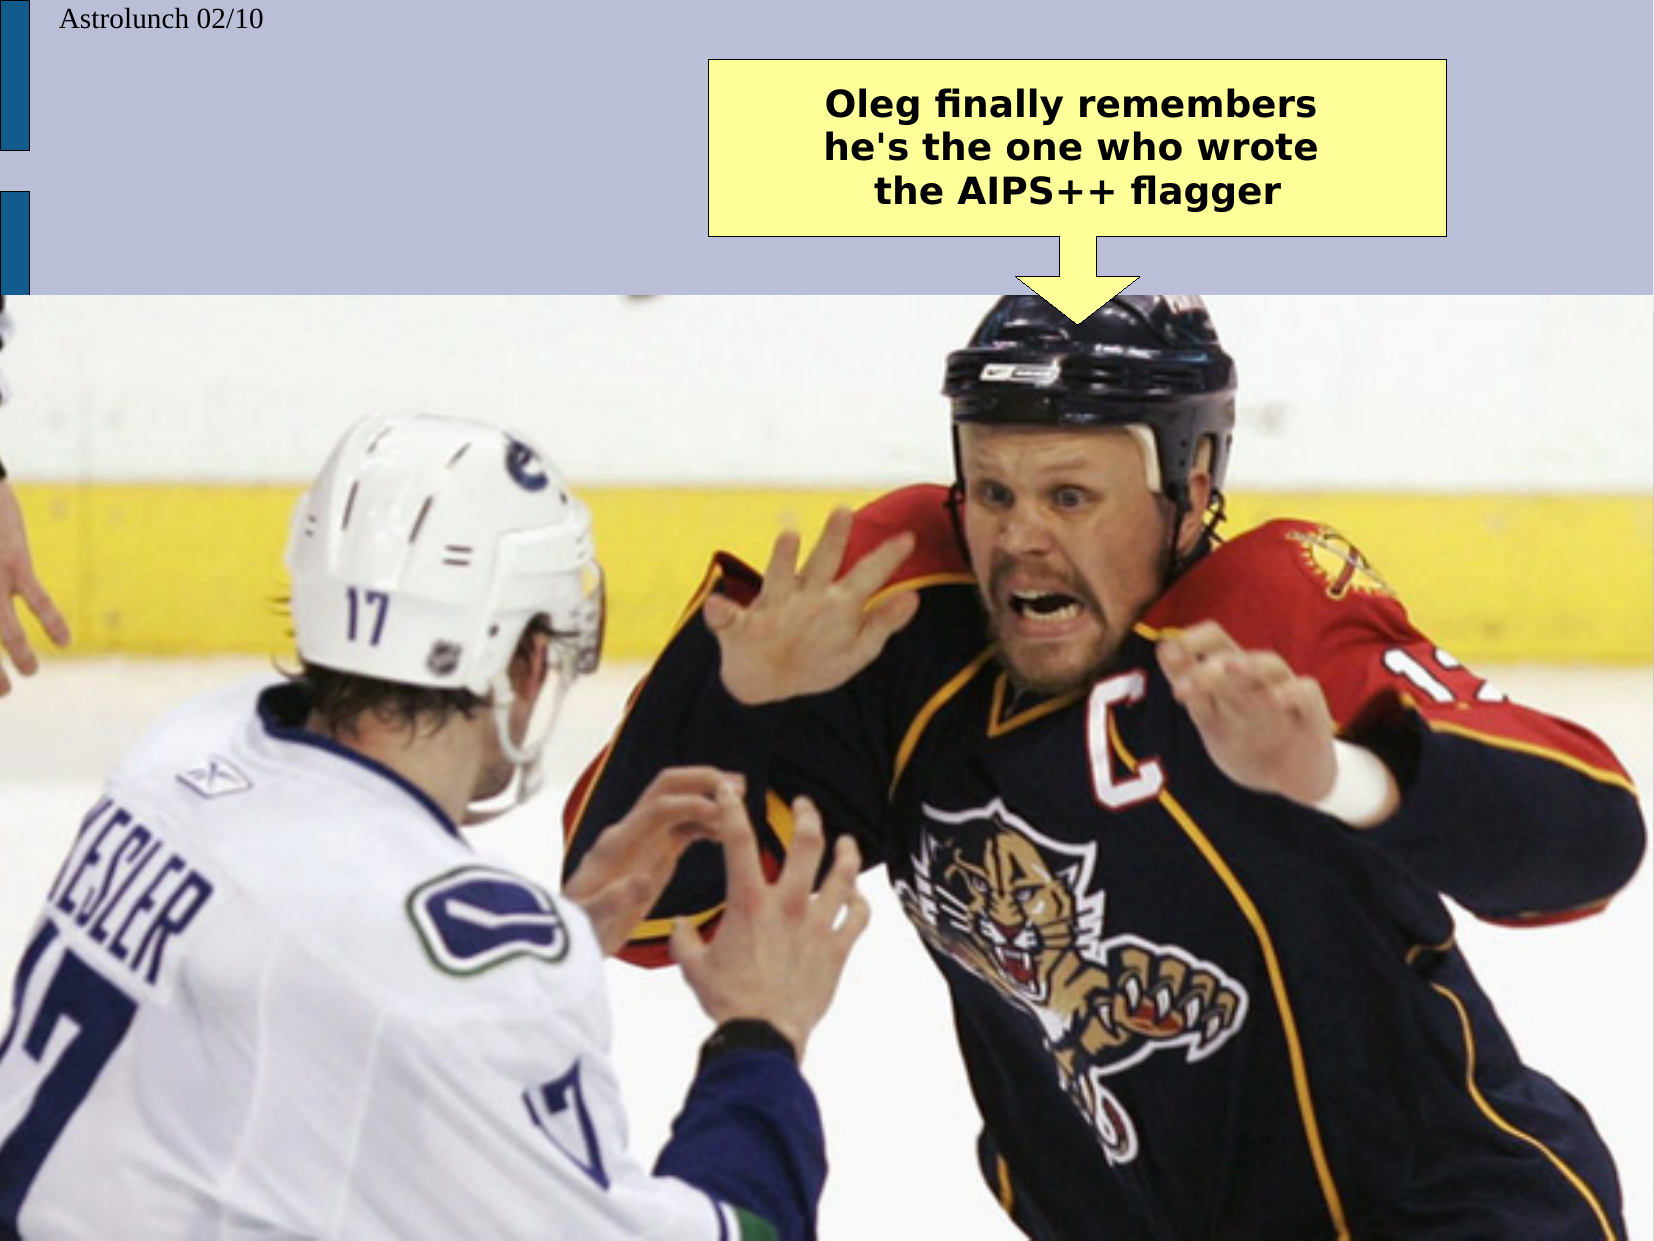

Astrolunch 02/10
Oleg finally remembers
he's the one who wrote
the AIPS++ flagger
#